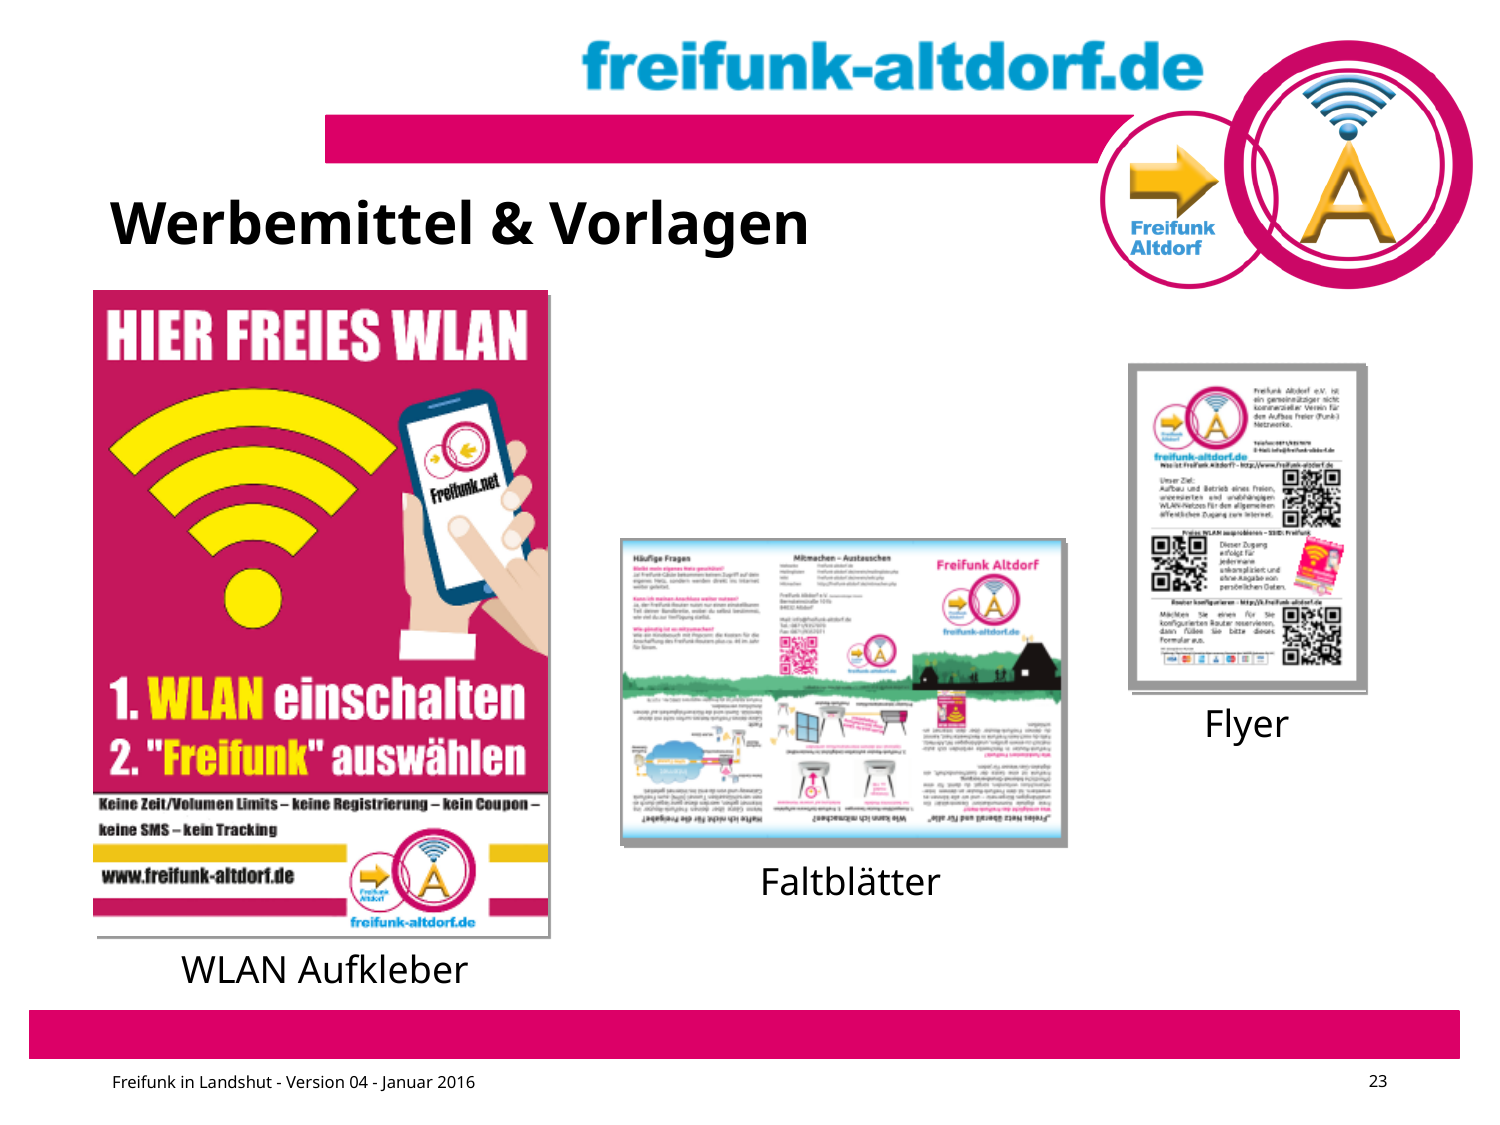

# Werbemittel & Vorlagen
Flyer
Faltblätter
WLAN Aufkleber
Freifunk in Landshut - Version 04 - Januar 2016